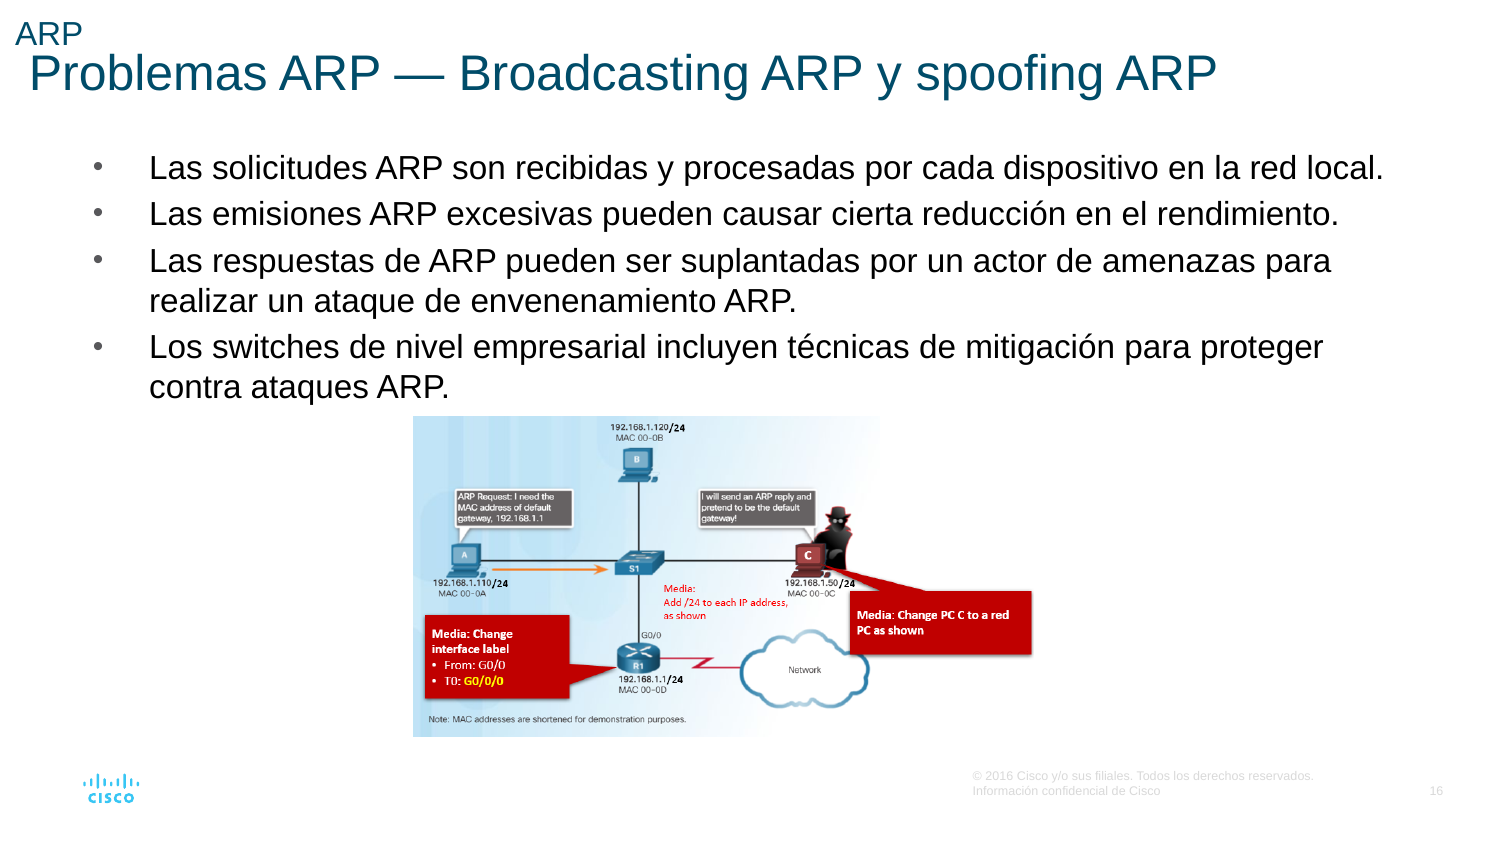

# ARP Problemas ARP — Broadcasting ARP y spoofing ARP
Las solicitudes ARP son recibidas y procesadas por cada dispositivo en la red local.
Las emisiones ARP excesivas pueden causar cierta reducción en el rendimiento.
Las respuestas de ARP pueden ser suplantadas por un actor de amenazas para realizar un ataque de envenenamiento ARP.
Los switches de nivel empresarial incluyen técnicas de mitigación para proteger contra ataques ARP.